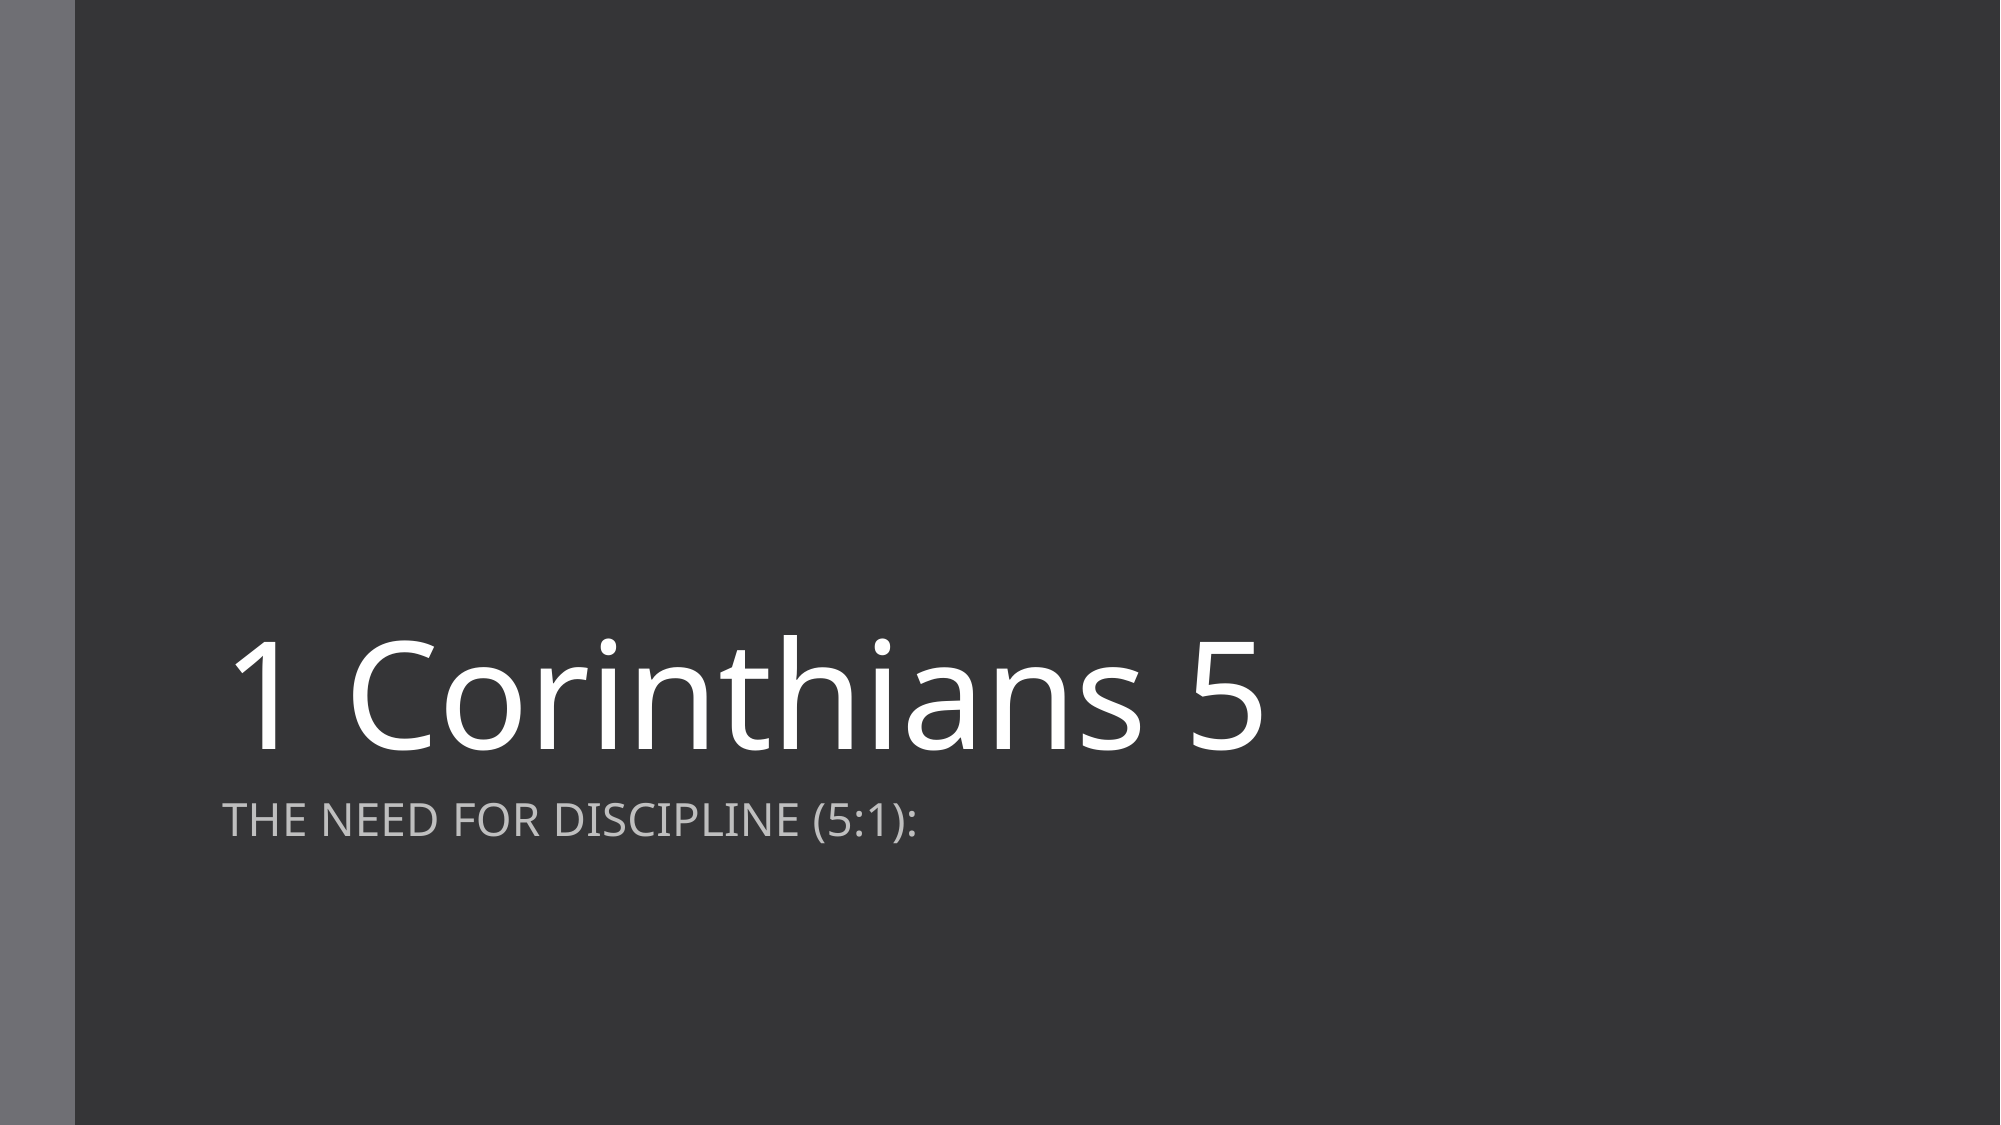

# 1 Corinthians 5
THE NEED FOR DISCIPLINE (5:1):